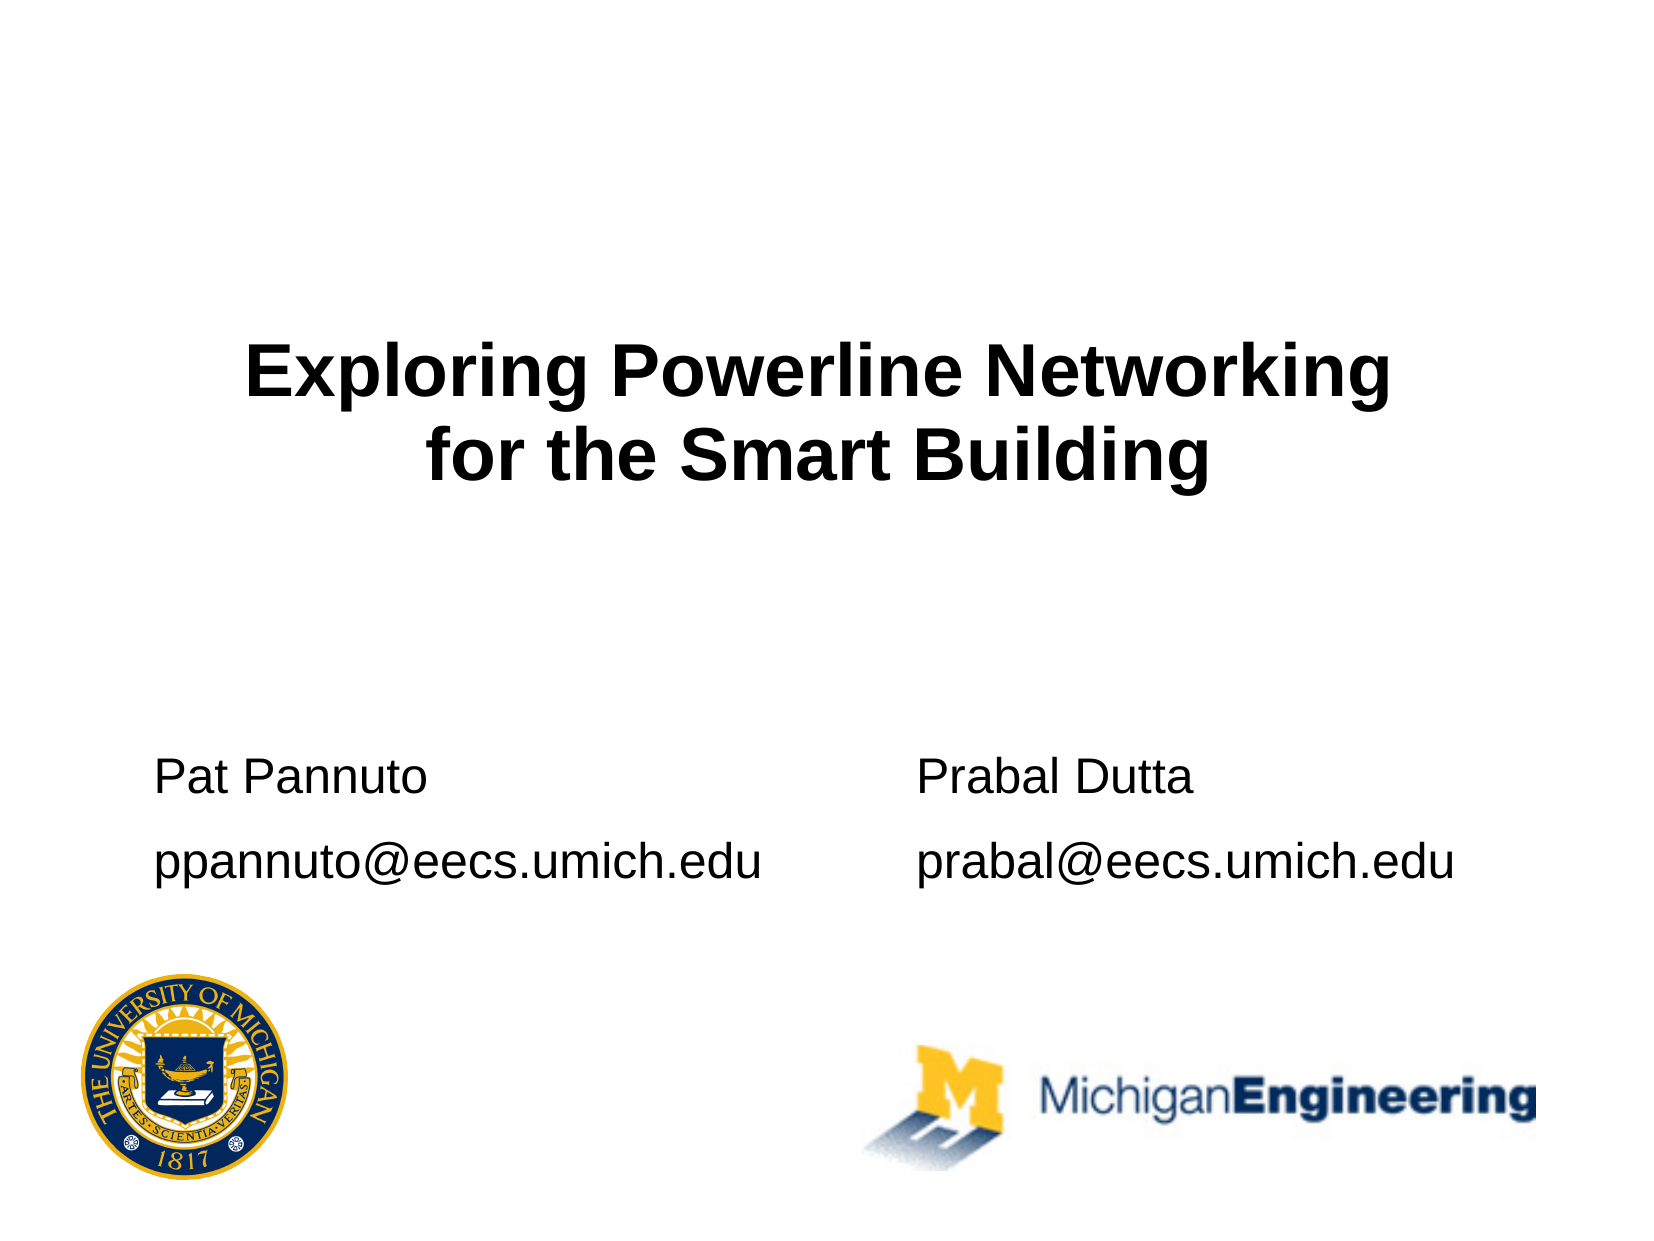

# Exploring Powerline Networking for the Smart Building
Pat Pannuto
ppannuto@eecs.umich.edu
Prabal Dutta
prabal@eecs.umich.edu